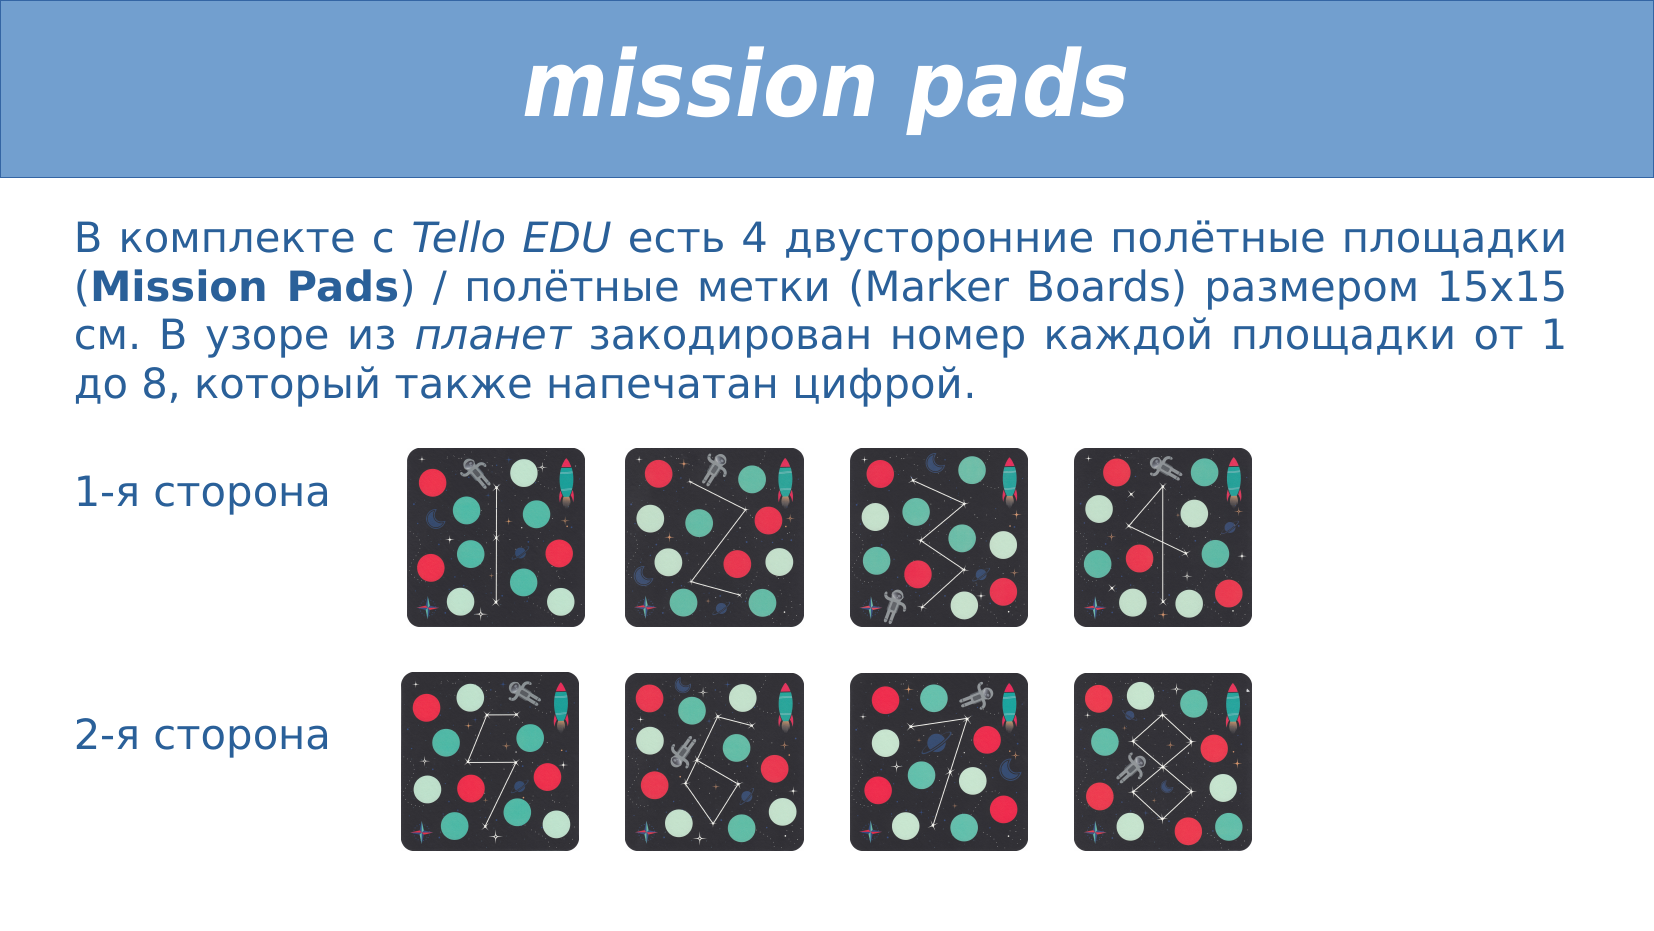

mission pads
В комплекте с Tello EDU есть 4 двусторонние полётные площадки (Mission Pads) / полётные метки (Marker Boards) размером 15x15 см. В узоре из планет закодирован номер каждой площадки от 1 до 8, который также напечатан цифрой.
1-я сторона
2-я сторона